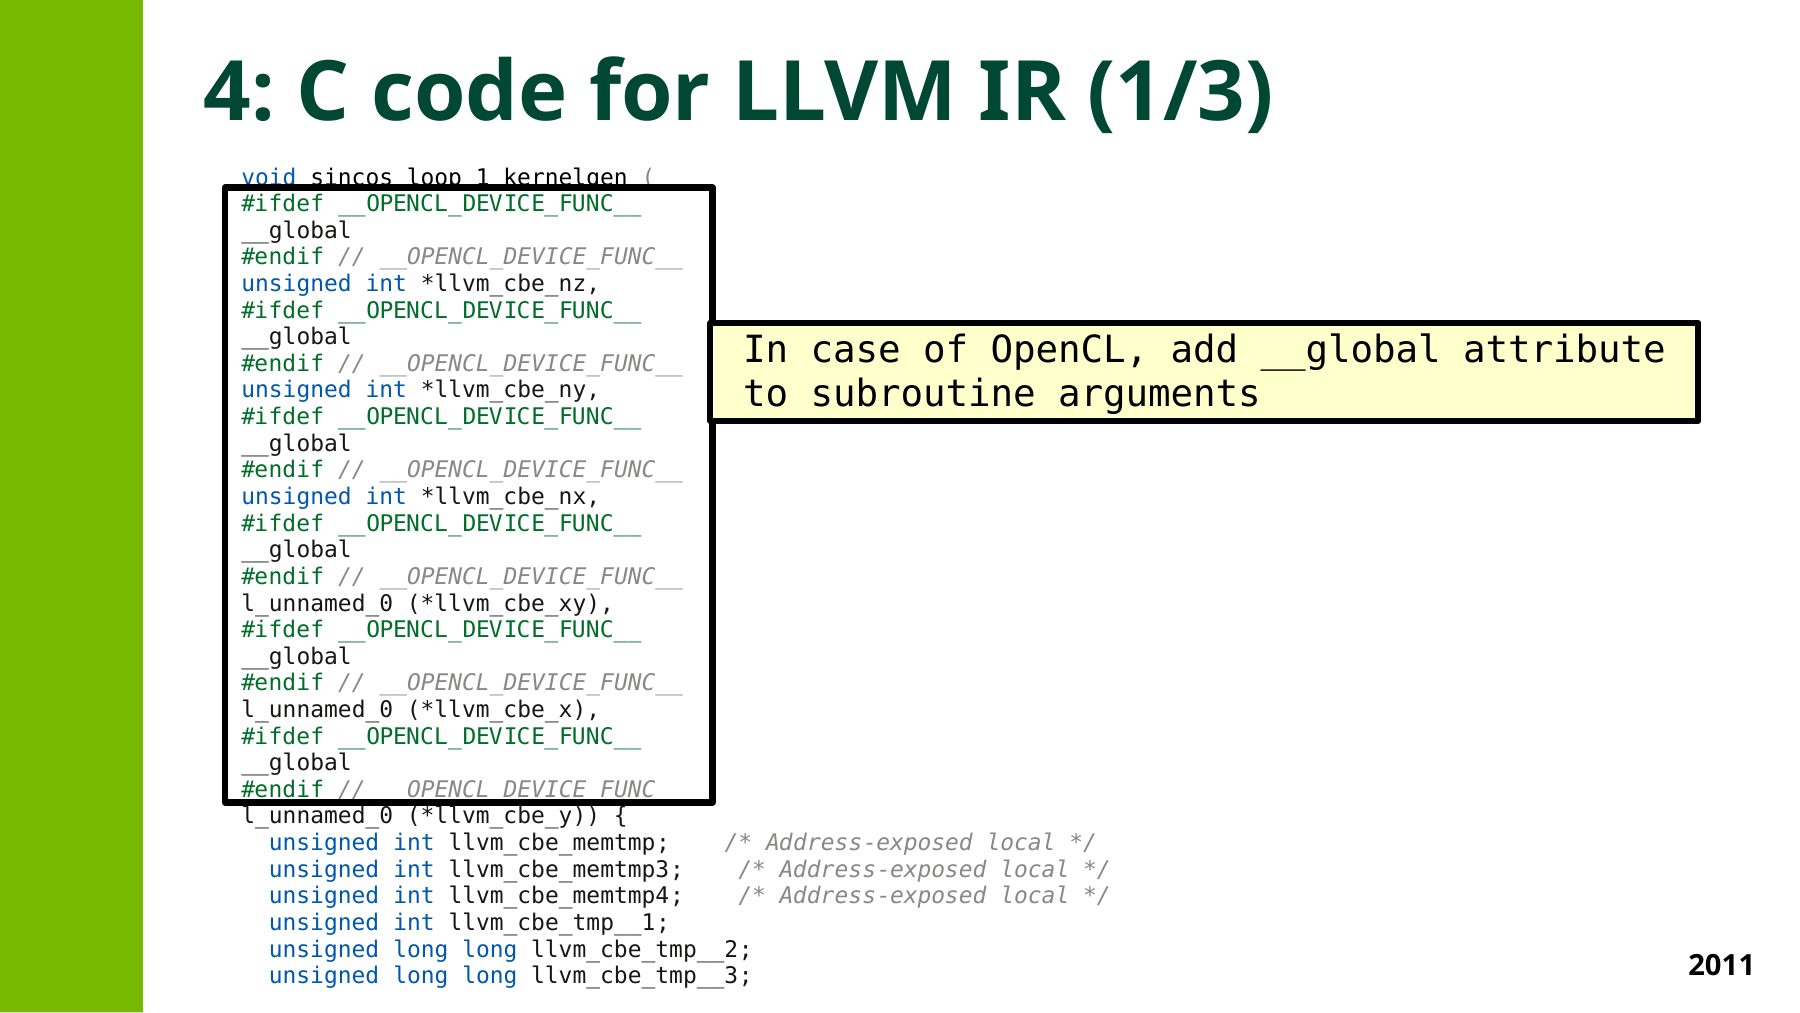

# 4: C code for LLVM IR (1/3)
In case of OpenCL, add __global attribute
to subroutine arguments